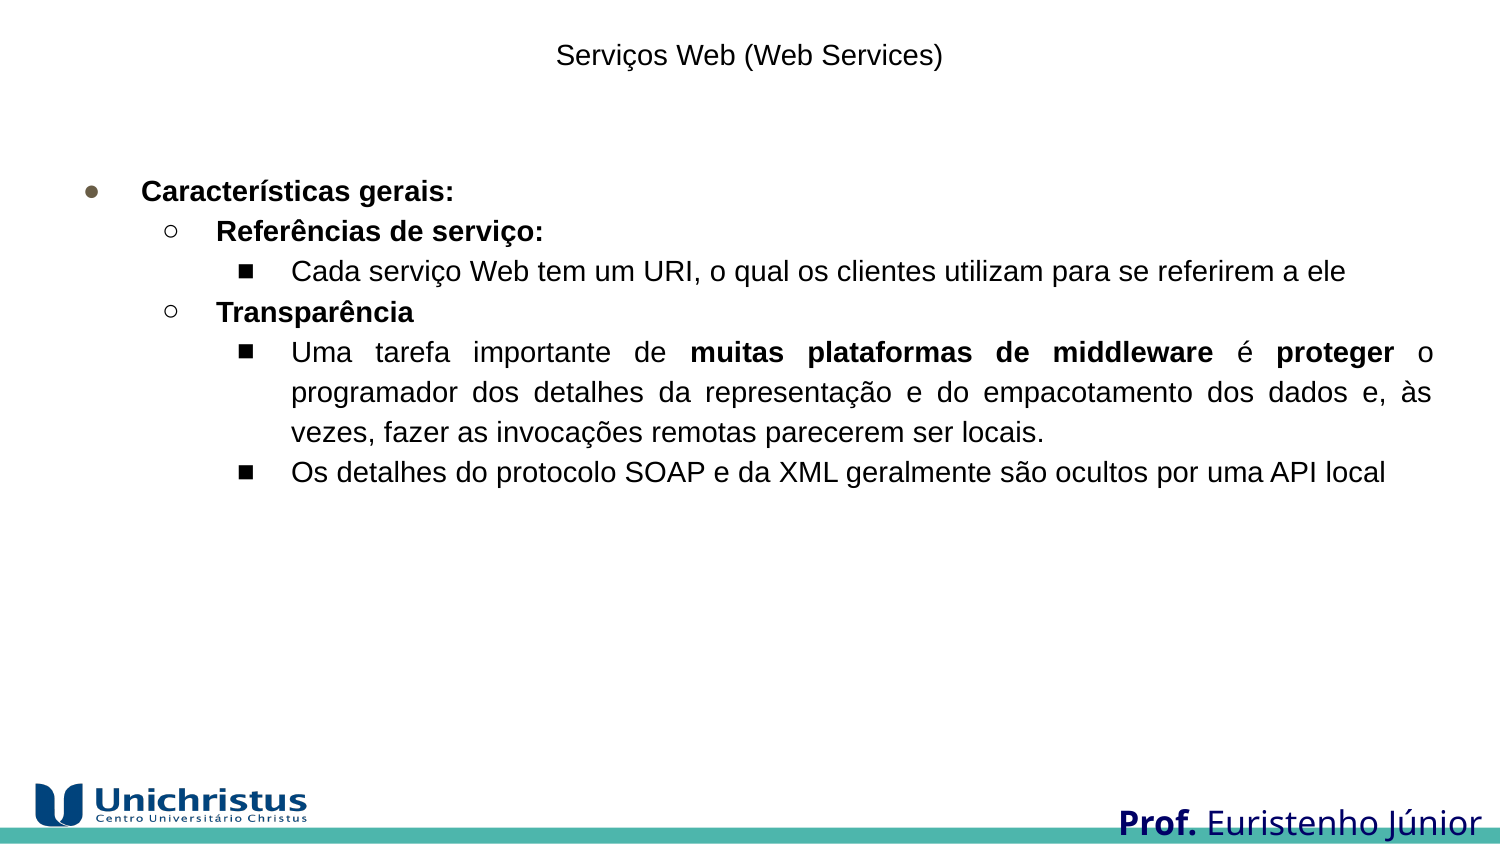

# Serviços Web (Web Services)
Características gerais:
Referências de serviço:
Cada serviço Web tem um URI, o qual os clientes utilizam para se referirem a ele
Transparência
Uma tarefa importante de muitas plataformas de middleware é proteger o programador dos detalhes da representação e do empacotamento dos dados e, às vezes, fazer as invocações remotas parecerem ser locais.
Os detalhes do protocolo SOAP e da XML geralmente são ocultos por uma API local
Prof. Euristenho Júnior